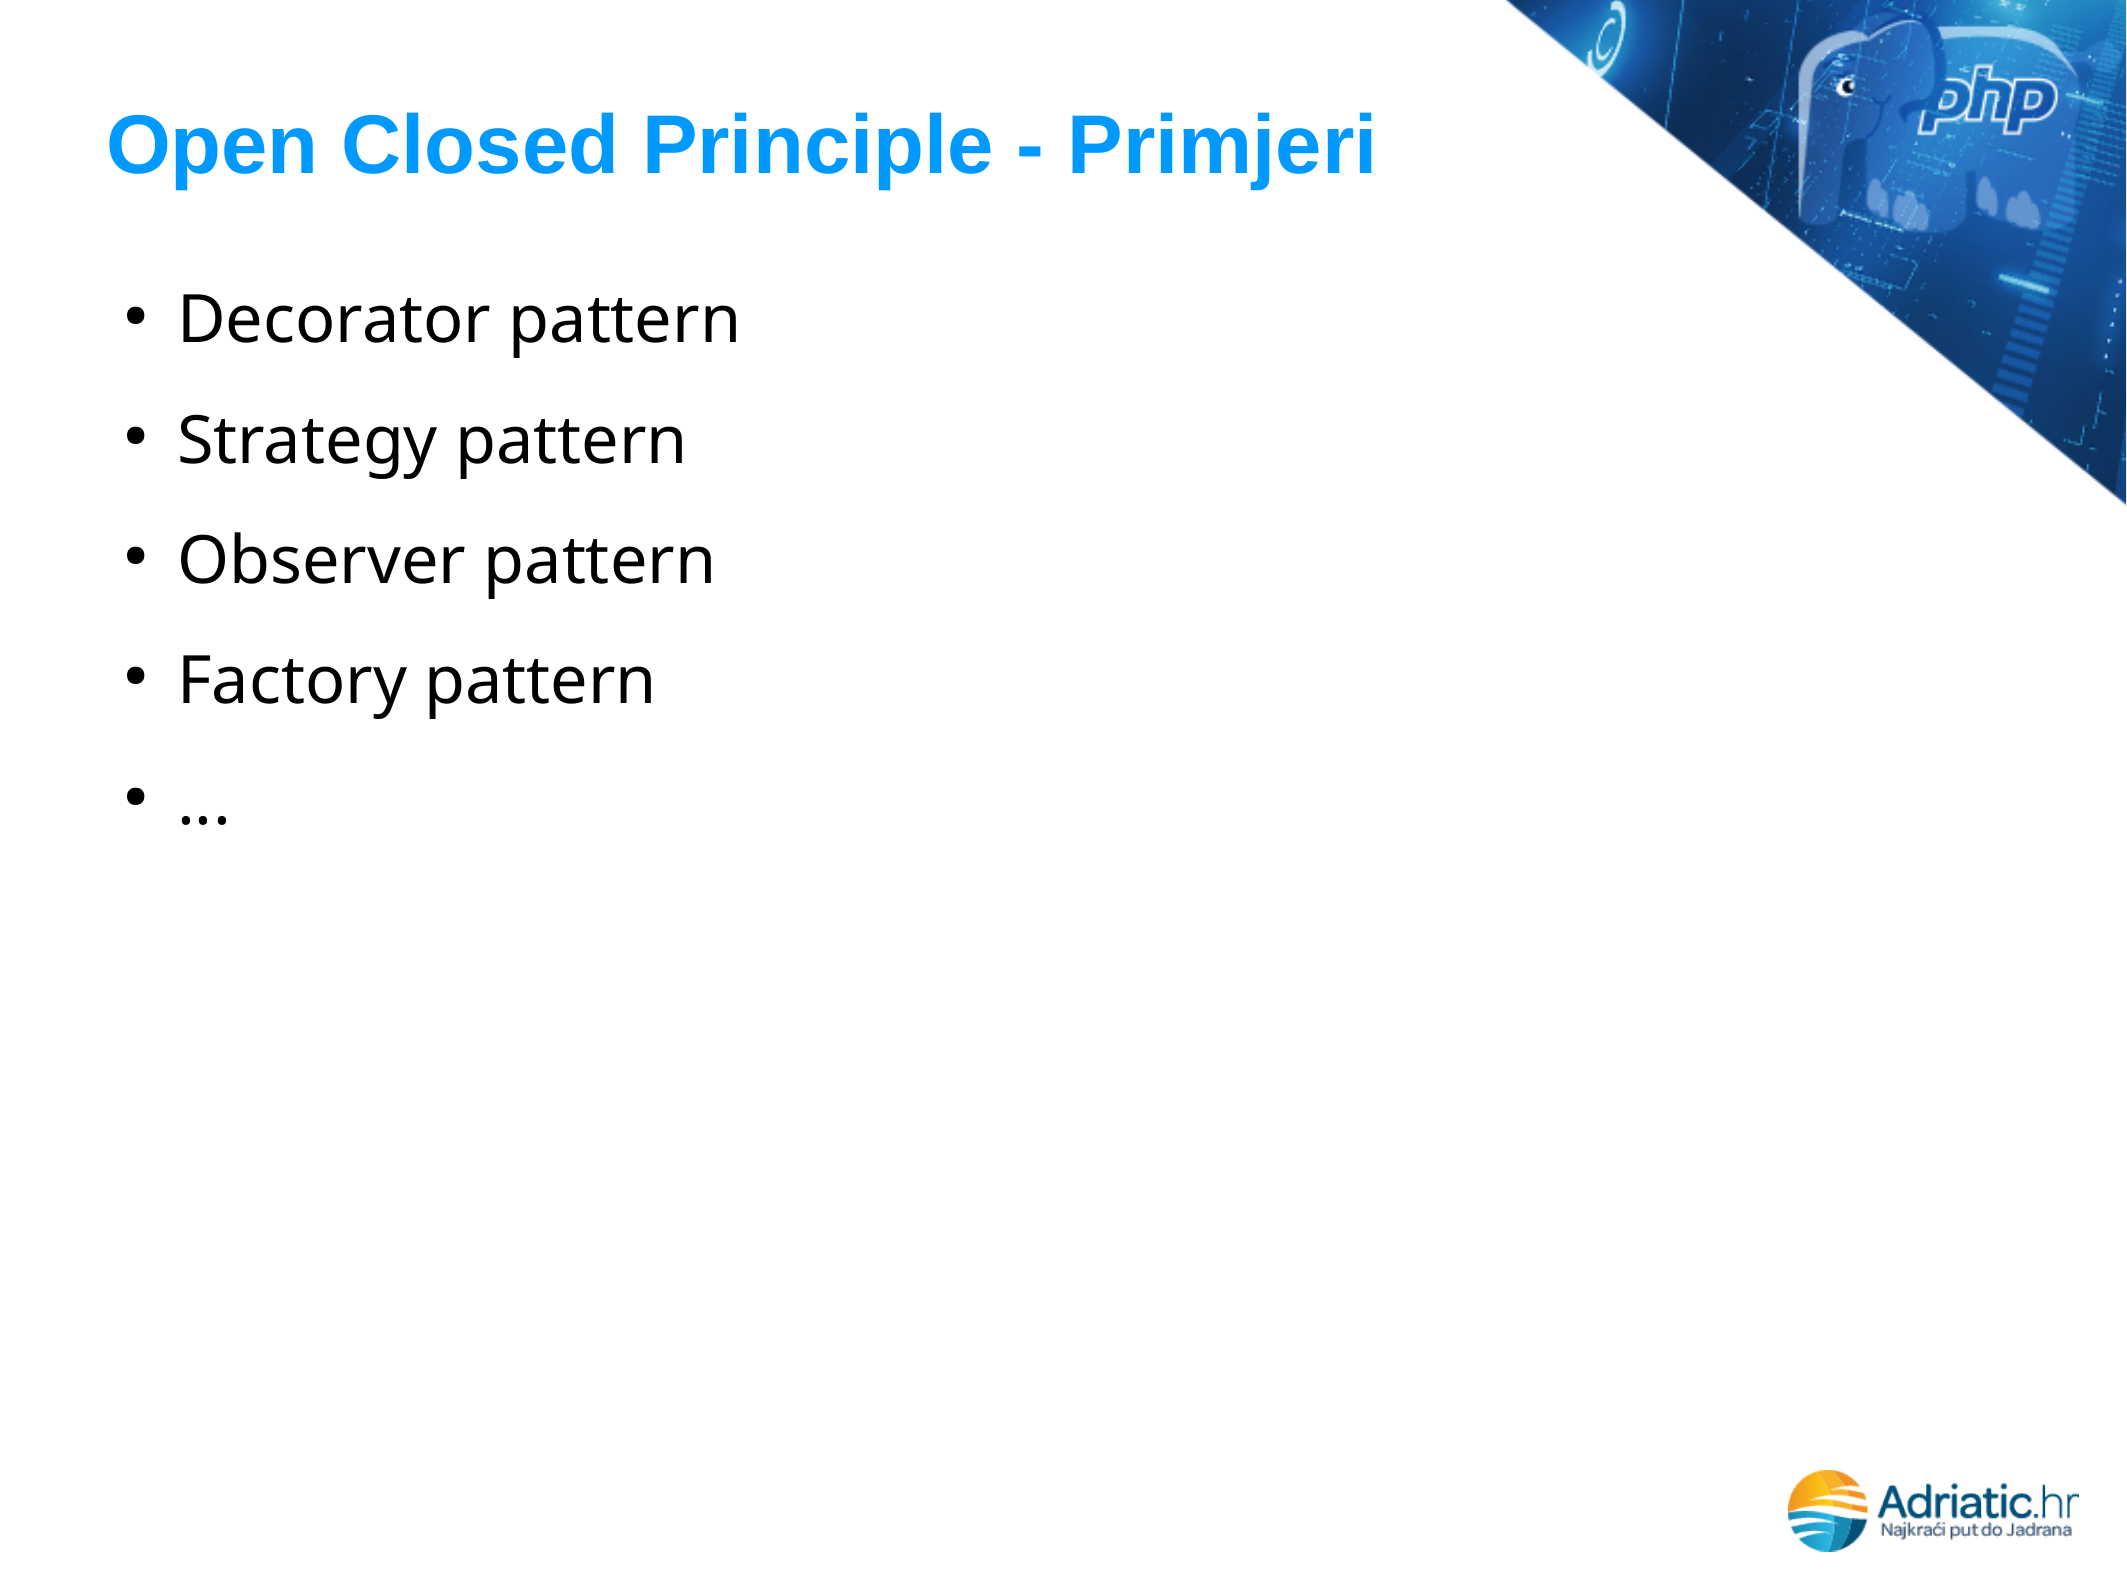

# Open Closed Principle - Primjeri
Decorator pattern
Strategy pattern
Observer pattern
Factory pattern
...